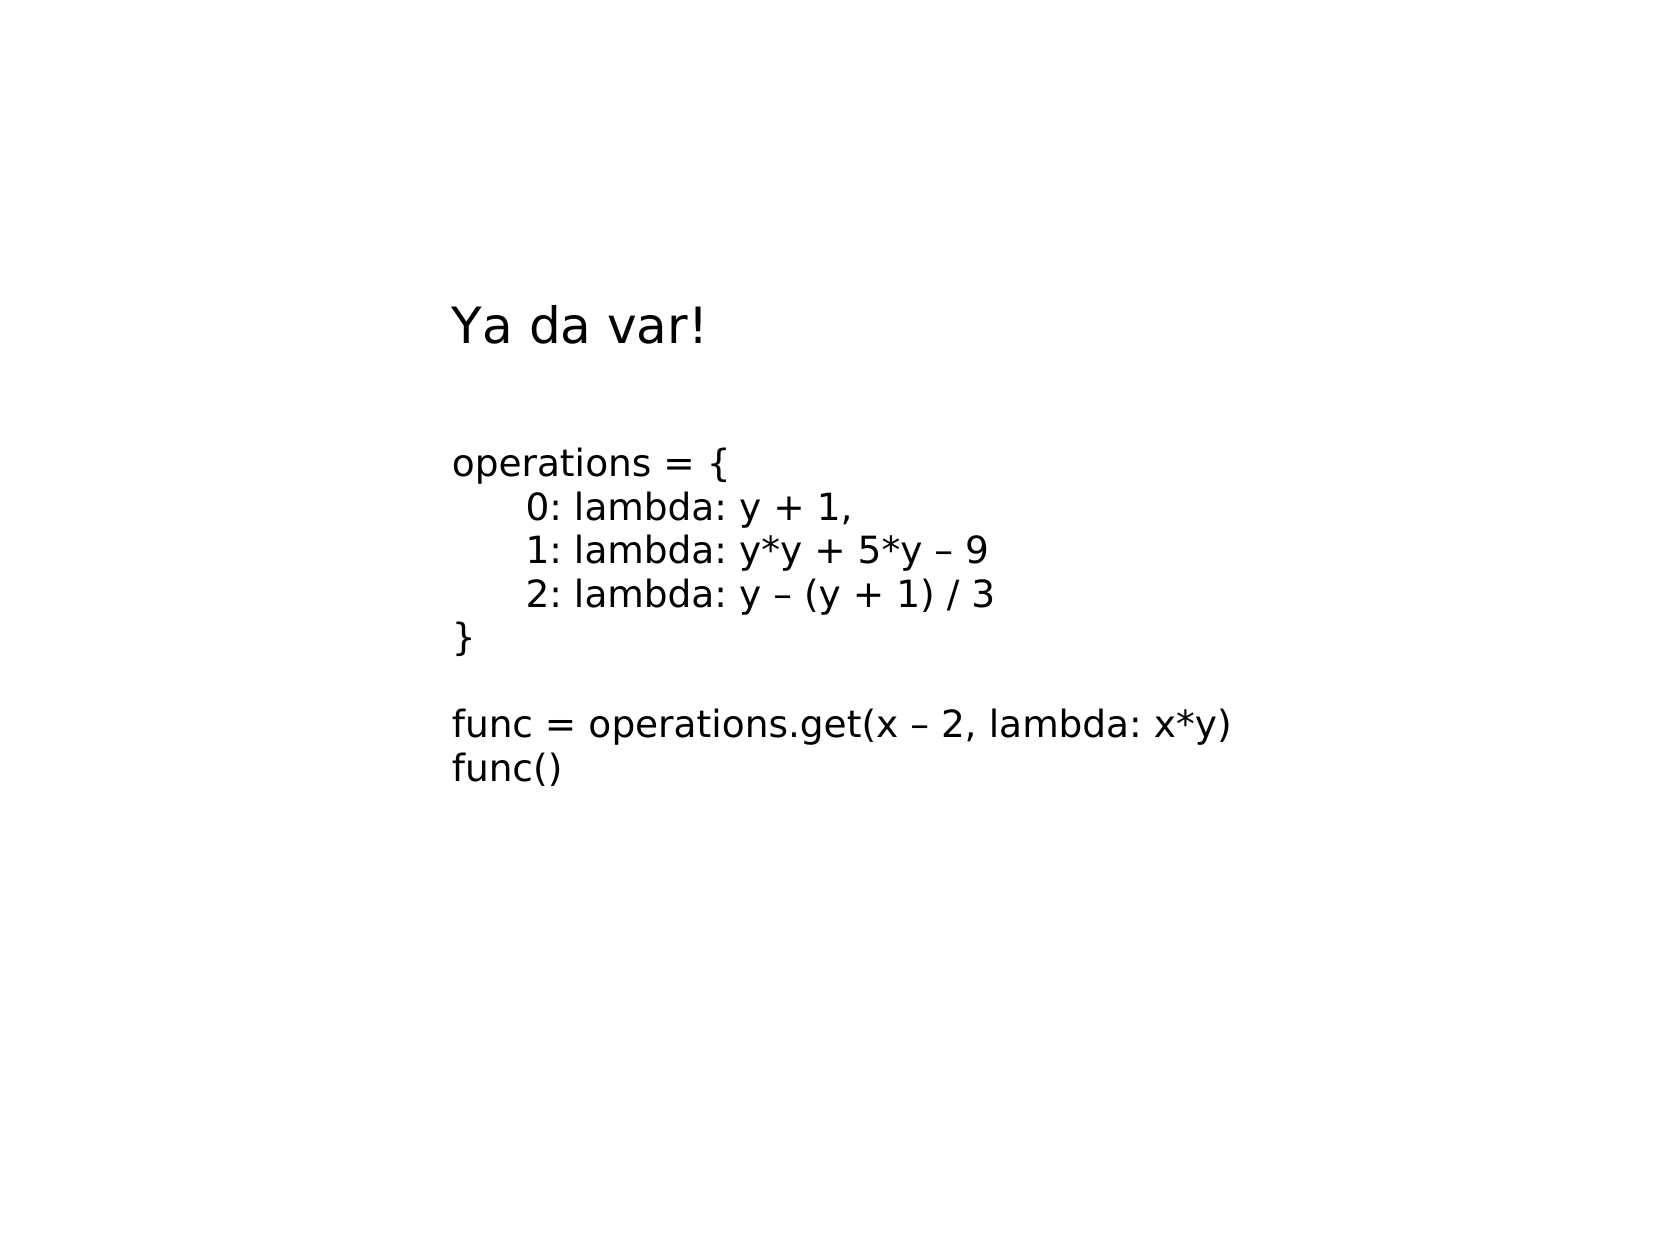

Ya da var!
operations = {
	0: lambda: y + 1,
	1: lambda: y*y + 5*y – 9
	2: lambda: y – (y + 1) / 3
}
func = operations.get(x – 2, lambda: x*y)
func()